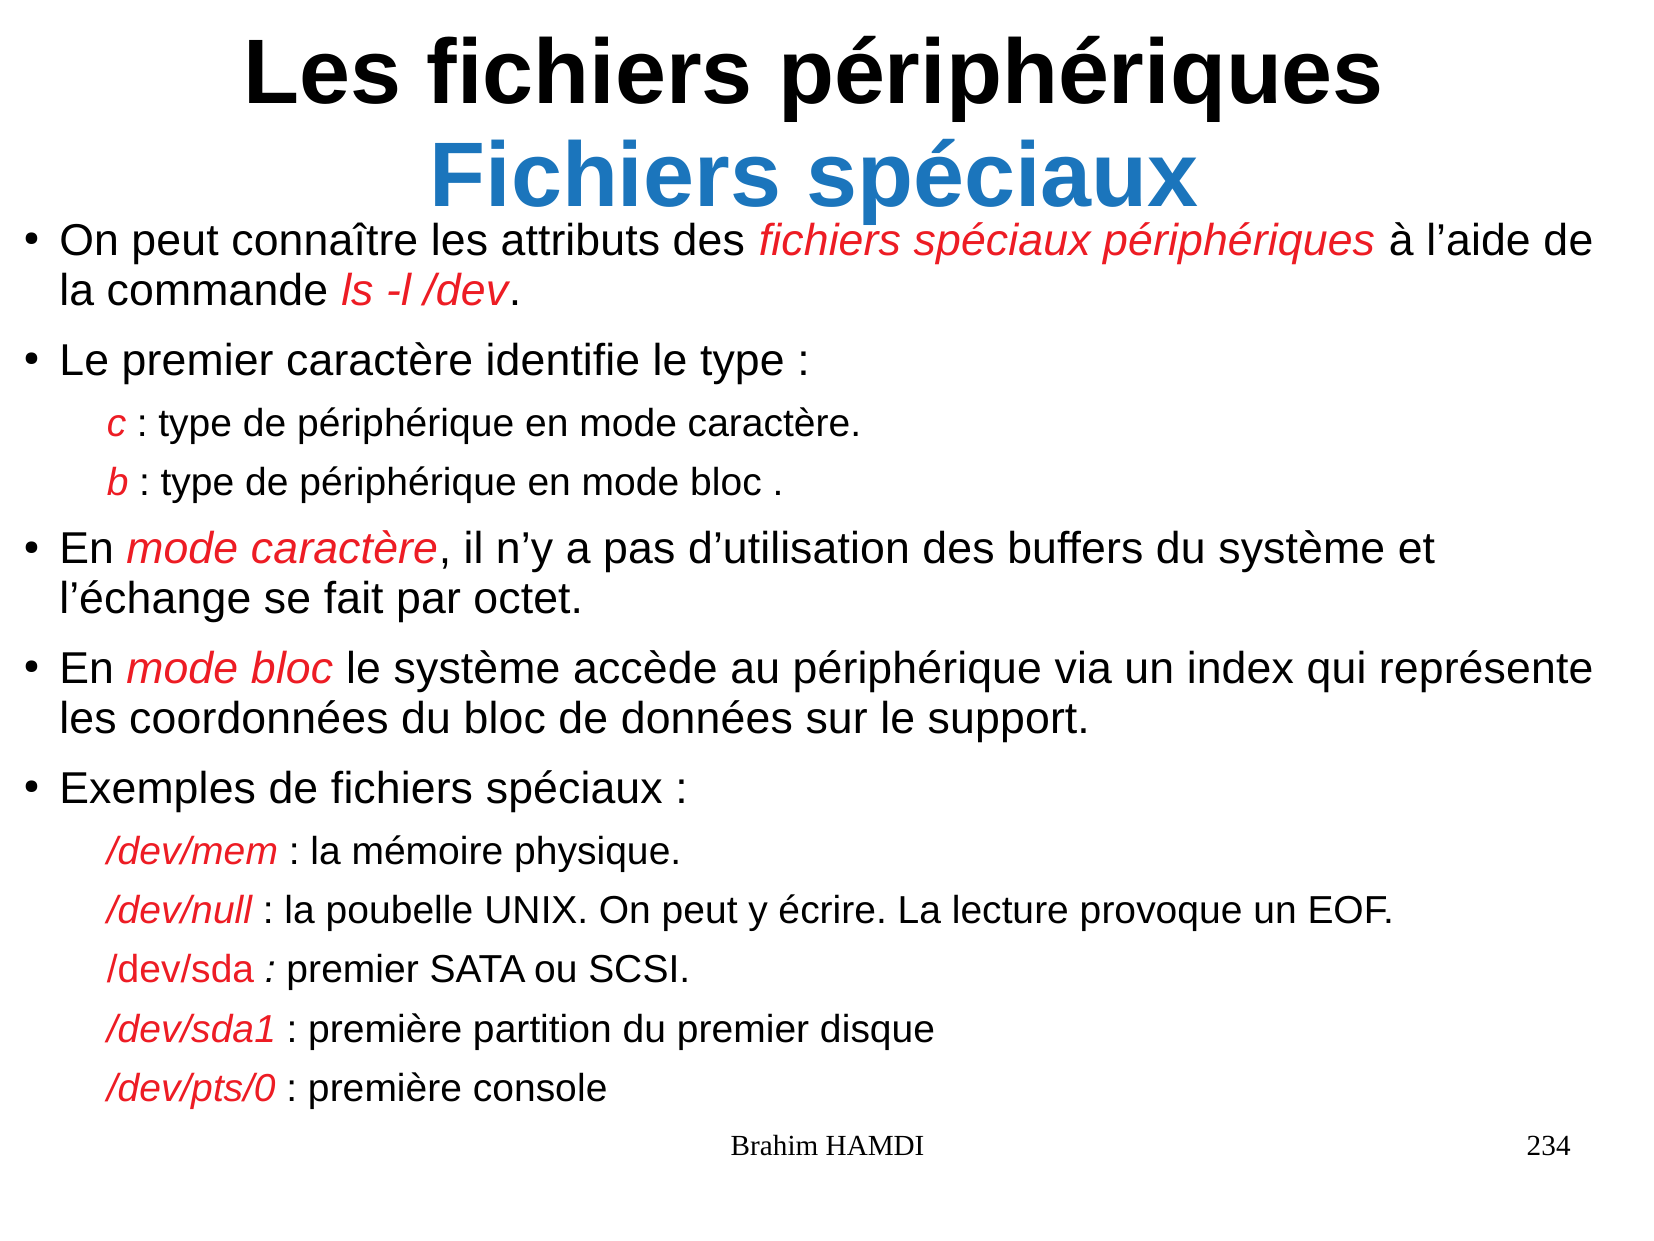

# Les fichiers périphériques Fichiers spéciaux
On peut connaître les attributs des fichiers spéciaux périphériques à l’aide de la commande ls -l /dev.
Le premier caractère identifie le type :
c : type de périphérique en mode caractère.
b : type de périphérique en mode bloc .
En mode caractère, il n’y a pas d’utilisation des buffers du système et l’échange se fait par octet.
En mode bloc le système accède au périphérique via un index qui représente les coordonnées du bloc de données sur le support.
Exemples de fichiers spéciaux :
/dev/mem : la mémoire physique.
/dev/null : la poubelle UNIX. On peut y écrire. La lecture provoque un EOF.
/dev/sda : premier SATA ou SCSI.
/dev/sda1 : première partition du premier disque
/dev/pts/0 : première console
Brahim HAMDI
234